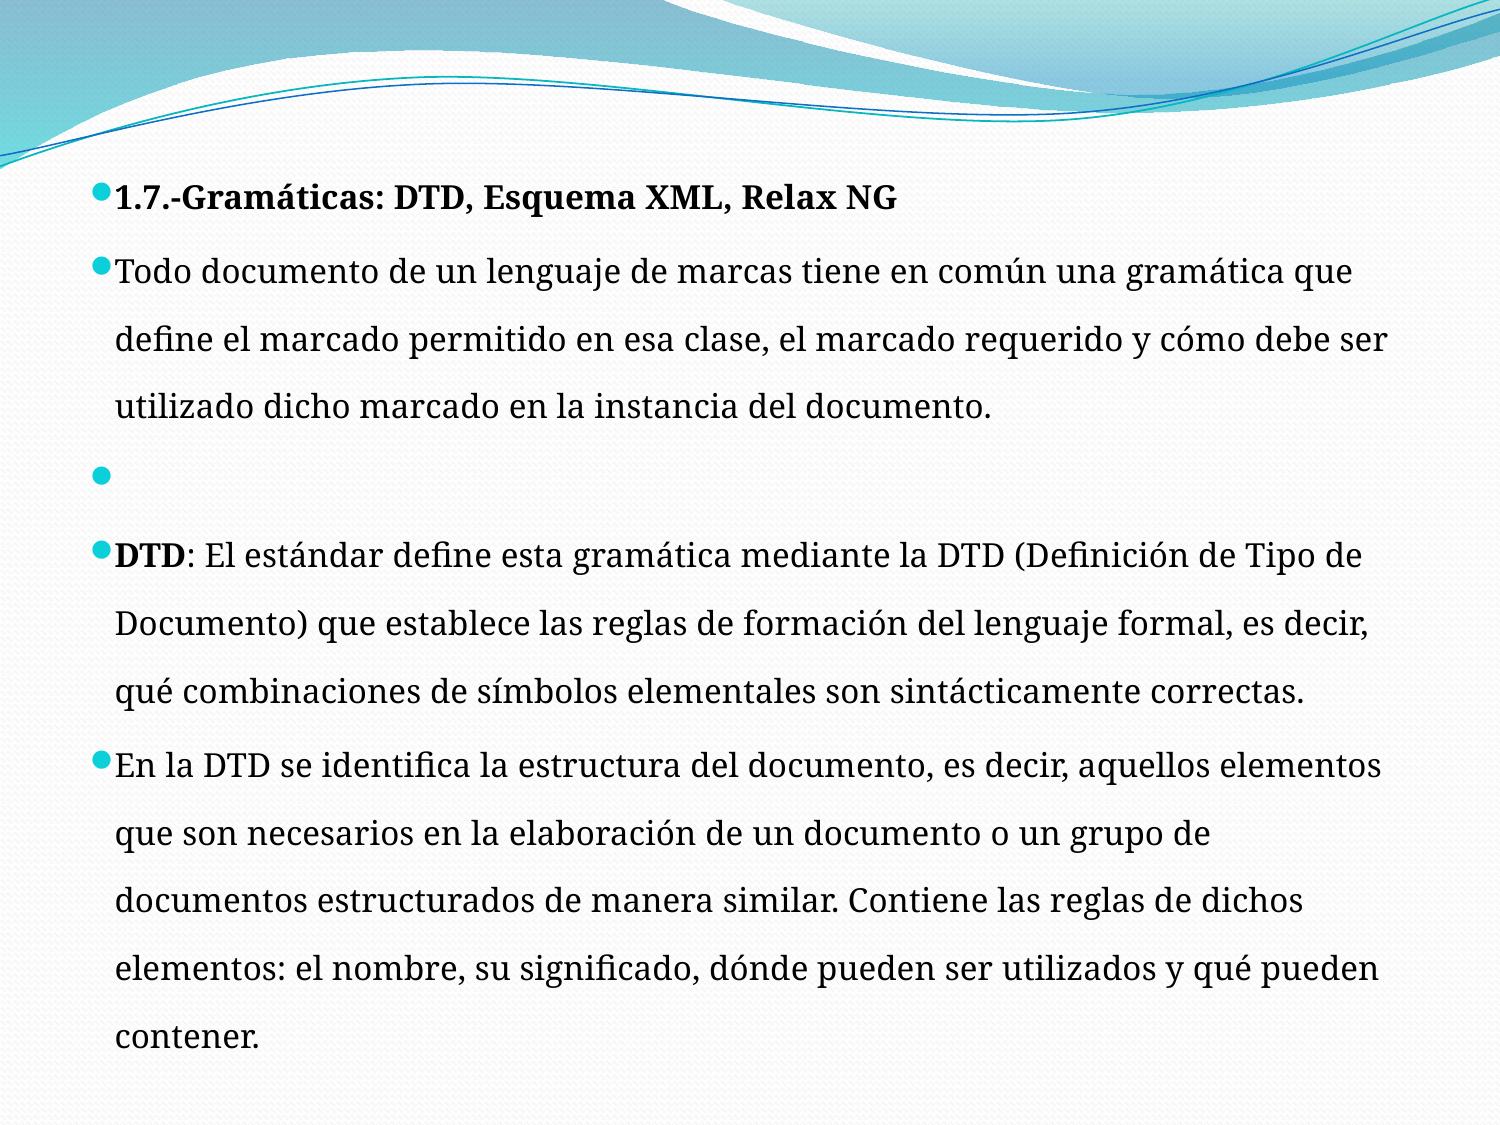

# 1.7.-Gramáticas: DTD, Esquema XML, Relax NG
Todo documento de un lenguaje de marcas tiene en común una gramática que define el marcado permitido en esa clase, el marcado requerido y cómo debe ser utilizado dicho marcado en la instancia del documento.
DTD: El estándar define esta gramática mediante la DTD (Definición de Tipo de Documento) que establece las reglas de formación del lenguaje formal, es decir, qué combinaciones de símbolos elementales son sintácticamente correctas.
En la DTD se identifica la estructura del documento, es decir, aquellos elementos que son necesarios en la elaboración de un documento o un grupo de documentos estructurados de manera similar. Contiene las reglas de dichos elementos: el nombre, su significado, dónde pueden ser utilizados y qué pueden contener.